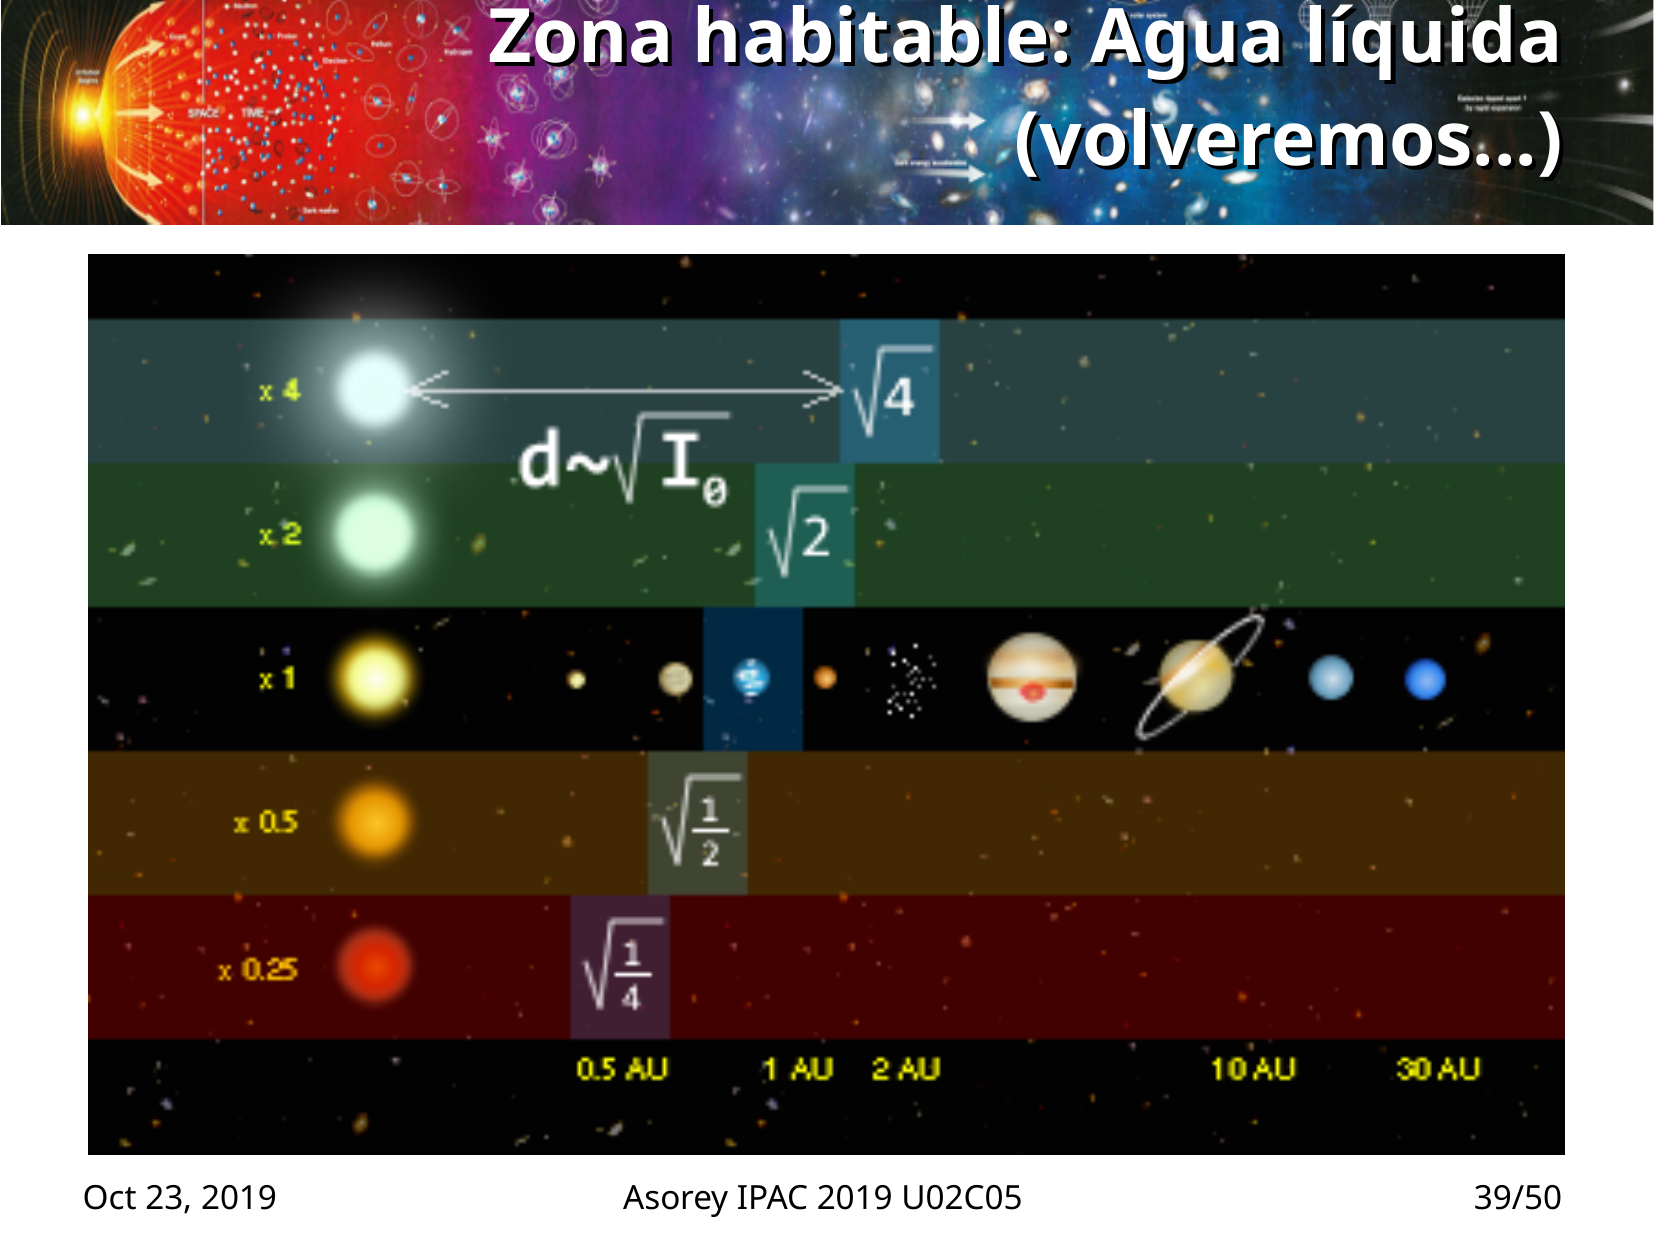

# Zona habitable: Agua líquida (volveremos...)
Oct 23, 2019
Asorey IPAC 2019 U02C05
39